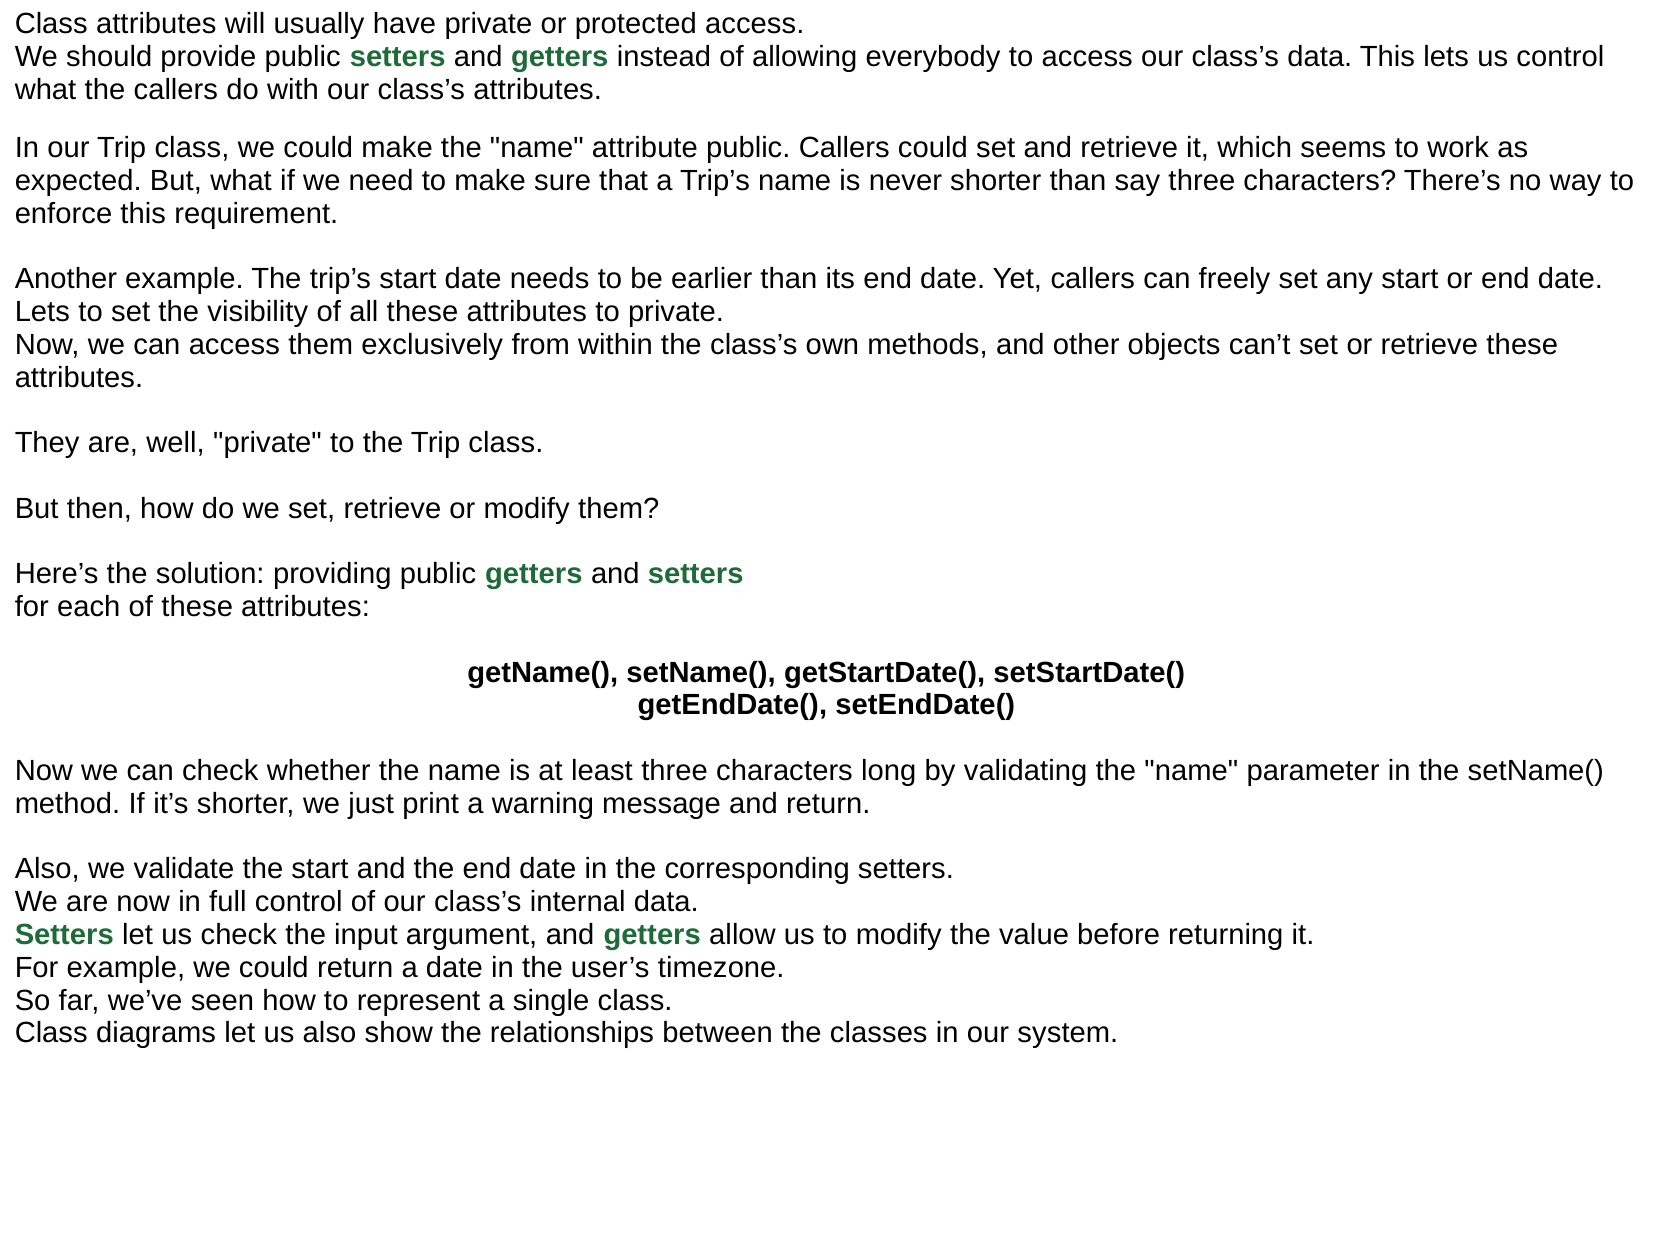

Class attributes will usually have private or protected access.
We should provide public setters and getters instead of allowing everybody to access our class’s data. This lets us control what the callers do with our class’s attributes.
In our Trip class, we could make the "name" attribute public. Callers could set and retrieve it, which seems to work as expected. But, what if we need to make sure that a Trip’s name is never shorter than say three characters? There’s no way to enforce this requirement.
Another example. The trip’s start date needs to be earlier than its end date. Yet, callers can freely set any start or end date. Lets to set the visibility of all these attributes to private.
Now, we can access them exclusively from within the class’s own methods, and other objects can’t set or retrieve these attributes.
They are, well, "private" to the Trip class.
But then, how do we set, retrieve or modify them?
Here’s the solution: providing public getters and setters
for each of these attributes:
getName(), setName(), getStartDate(), setStartDate()
getEndDate(), setEndDate()
Now we can check whether the name is at least three characters long by validating the "name" parameter in the setName() method. If it’s shorter, we just print a warning message and return.
Also, we validate the start and the end date in the corresponding setters.
We are now in full control of our class’s internal data.
Setters let us check the input argument, and getters allow us to modify the value before returning it.
For example, we could return a date in the user’s timezone.
So far, we’ve seen how to represent a single class.
Class diagrams let us also show the relationships between the classes in our system.